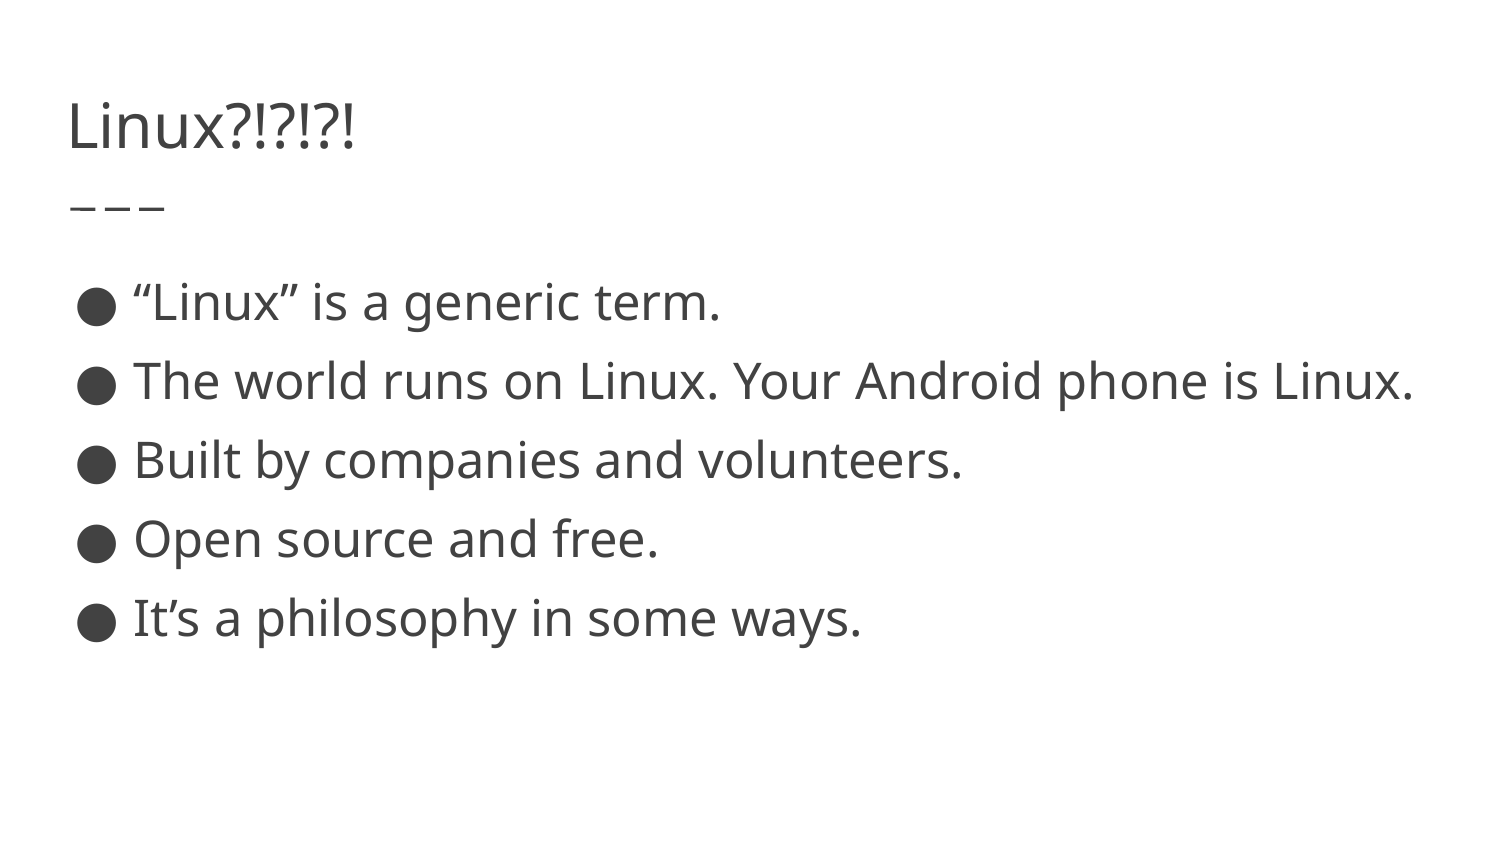

# Linux?!?!?!
“Linux” is a generic term.
The world runs on Linux. Your Android phone is Linux.
Built by companies and volunteers.
Open source and free.
It’s a philosophy in some ways.